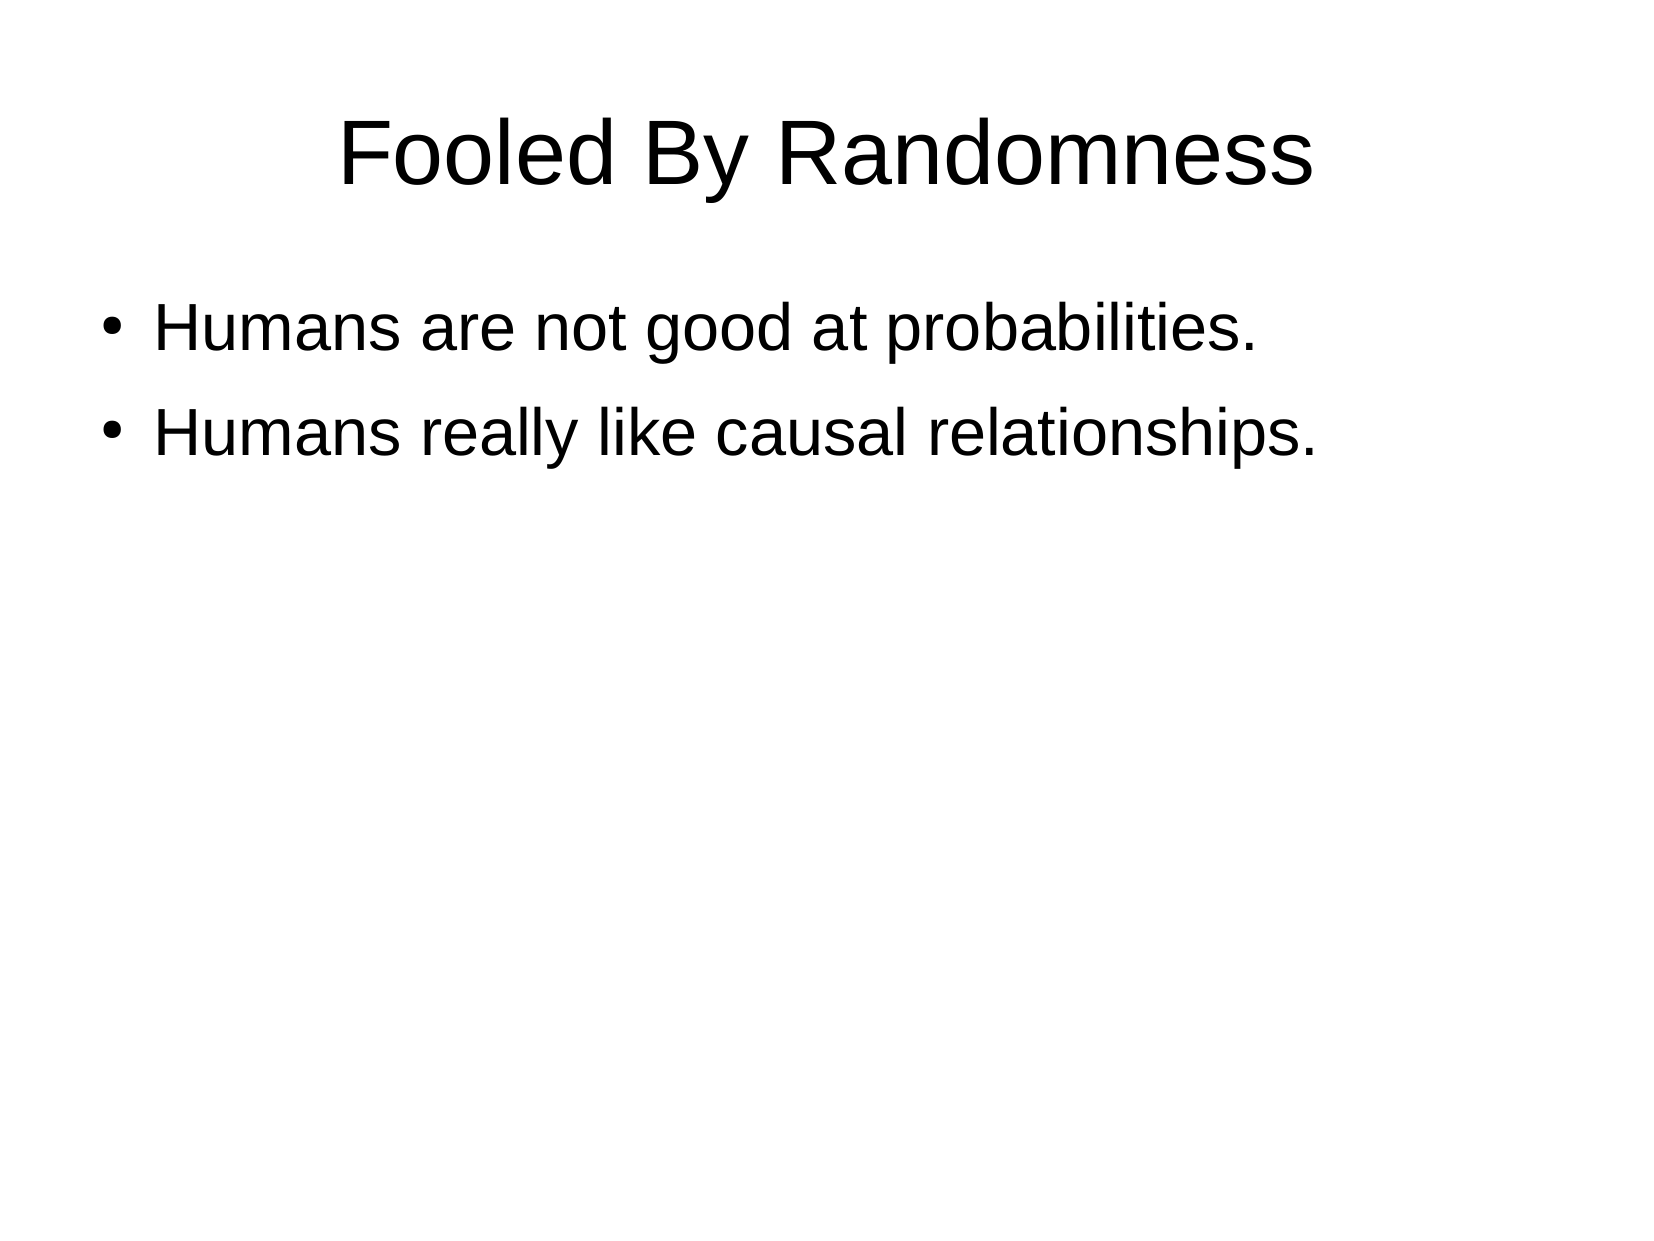

# Fooled By Randomness
Humans are not good at probabilities.
Humans really like causal relationships.